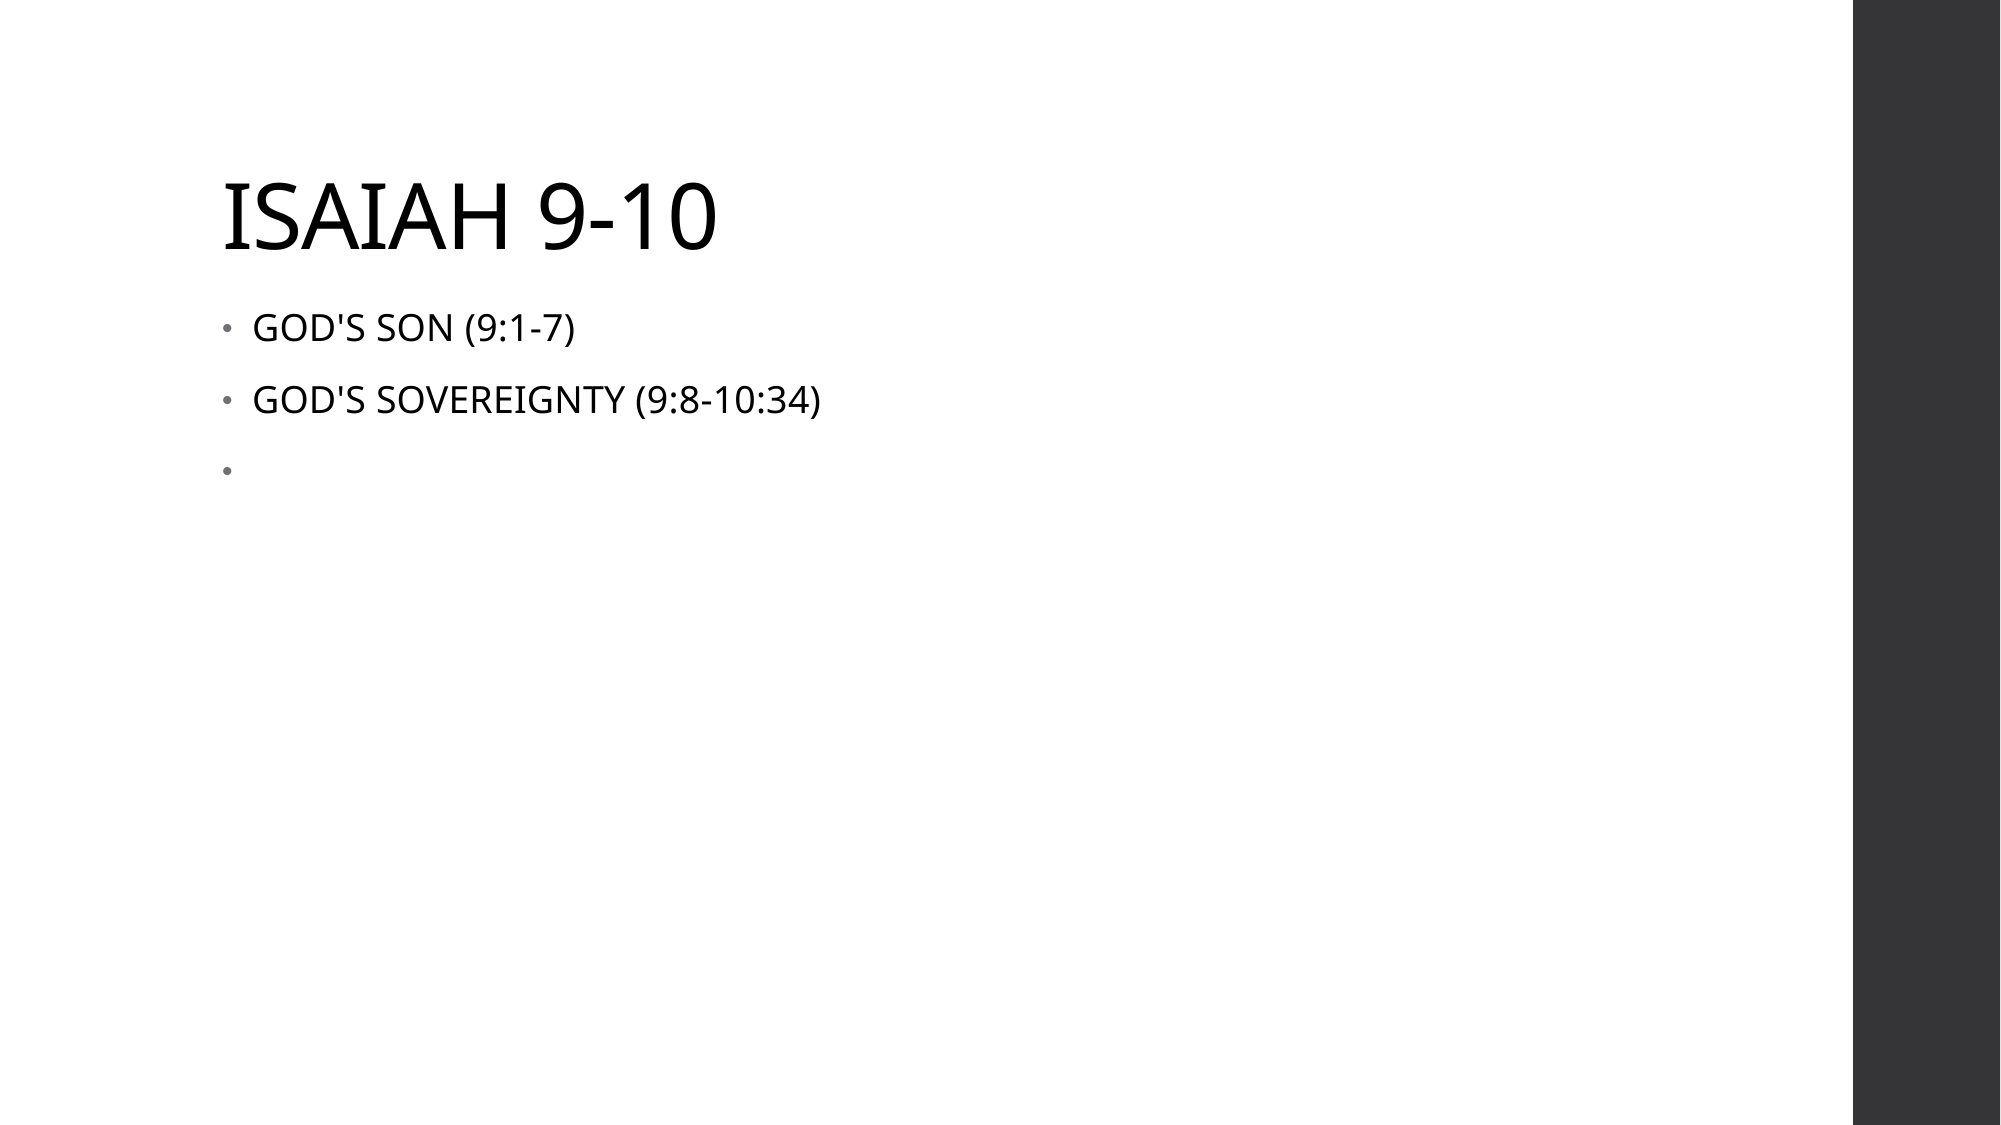

# ISAIAH 9-10
GOD'S SON (9:1-7)
GOD'S SOVEREIGNTY (9:8-10:34)